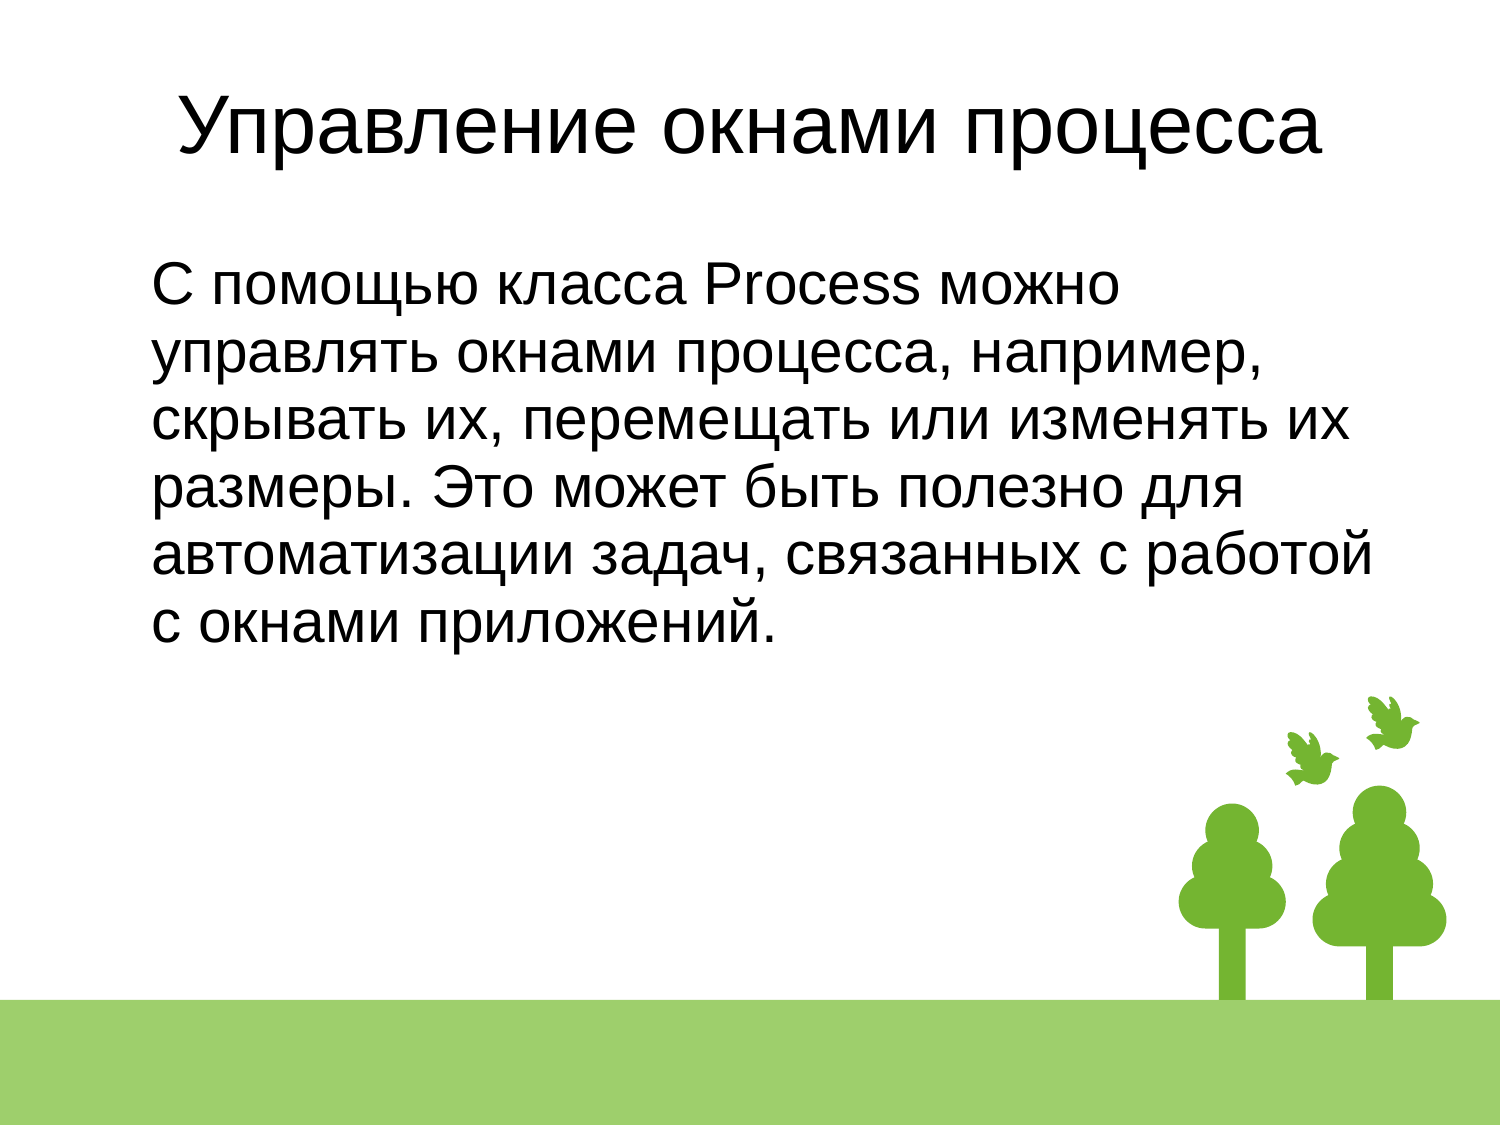

# Управление окнами процесса
С помощью класса Process можно управлять окнами процесса, например, скрывать их, перемещать или изменять их размеры. Это может быть полезно для автоматизации задач, связанных с работой с окнами приложений.